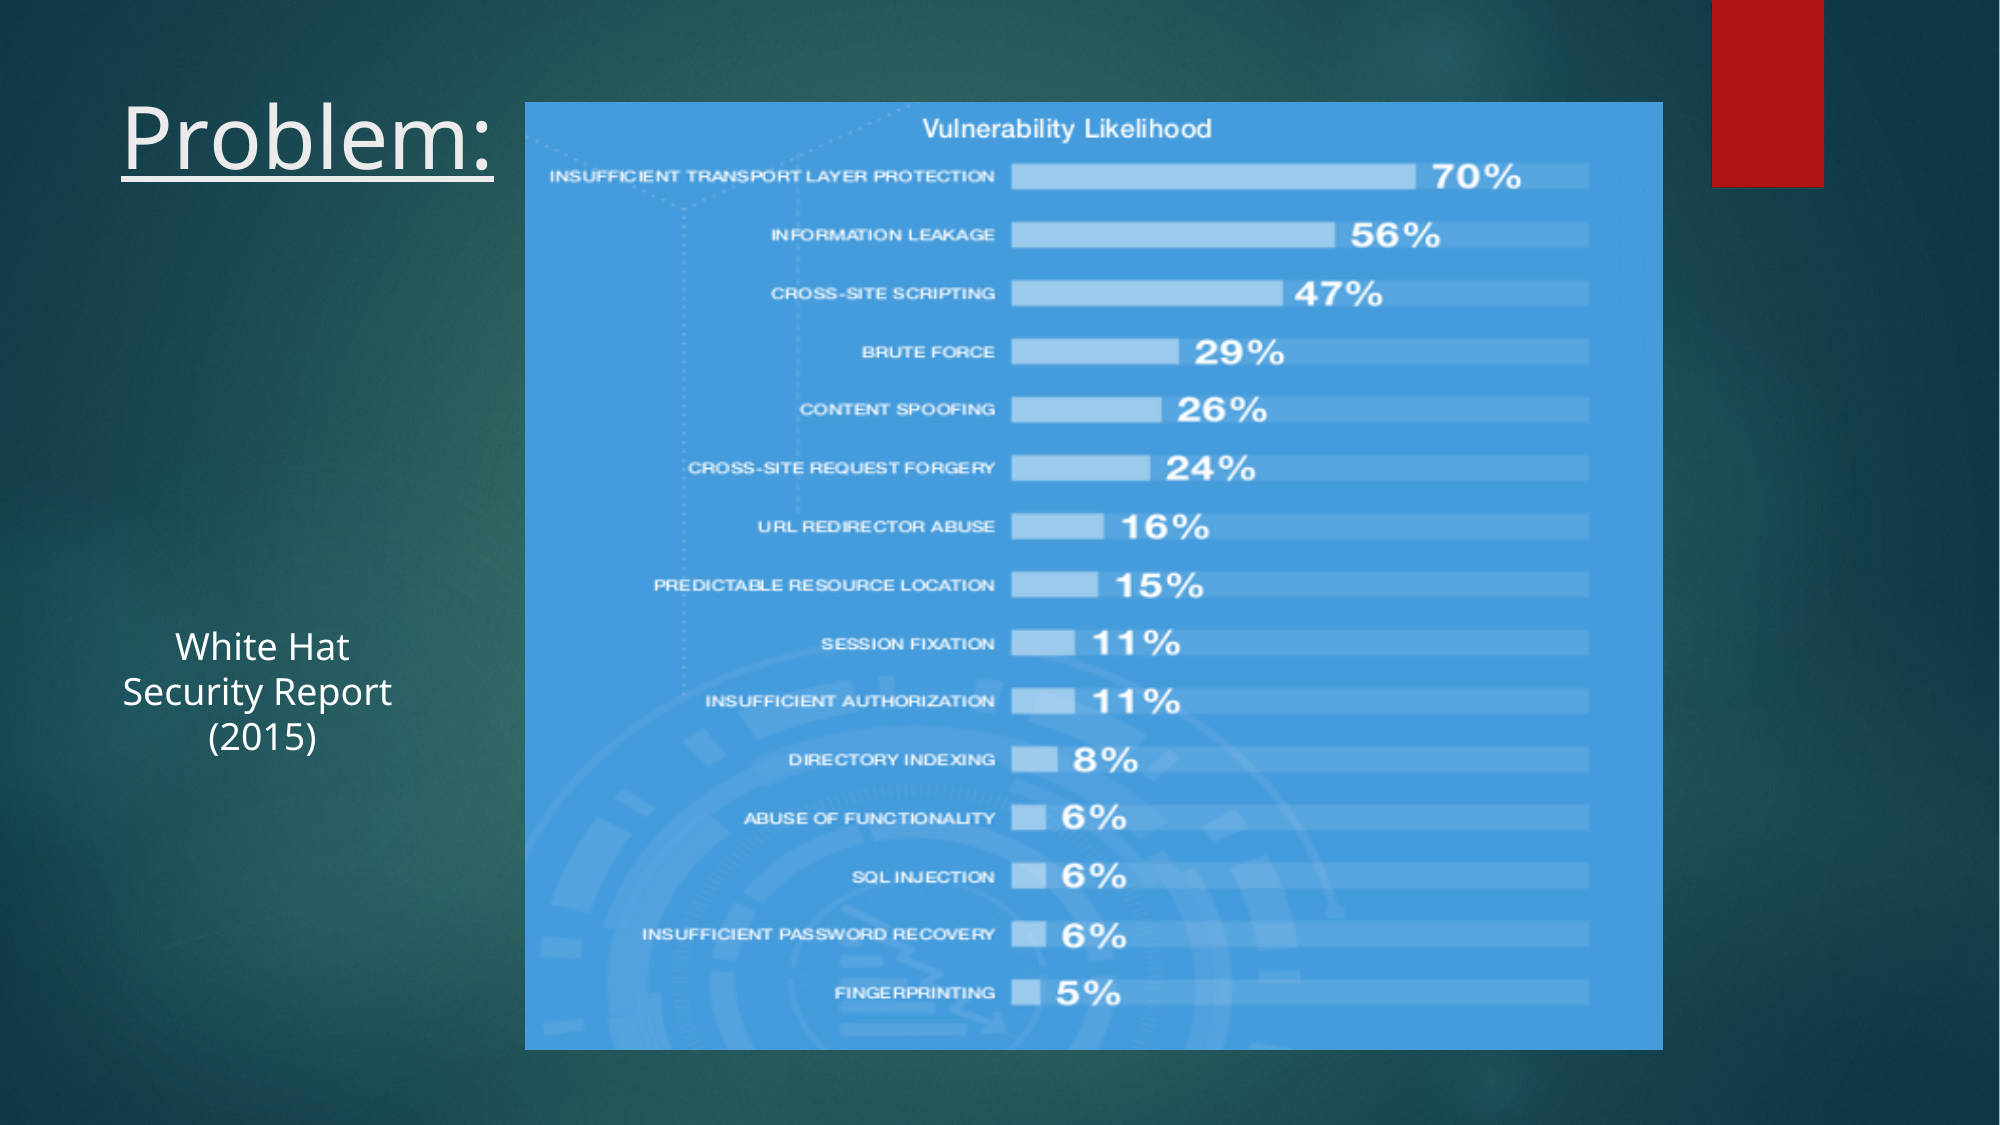

# Problem:
White Hat
Security Report
(2015)